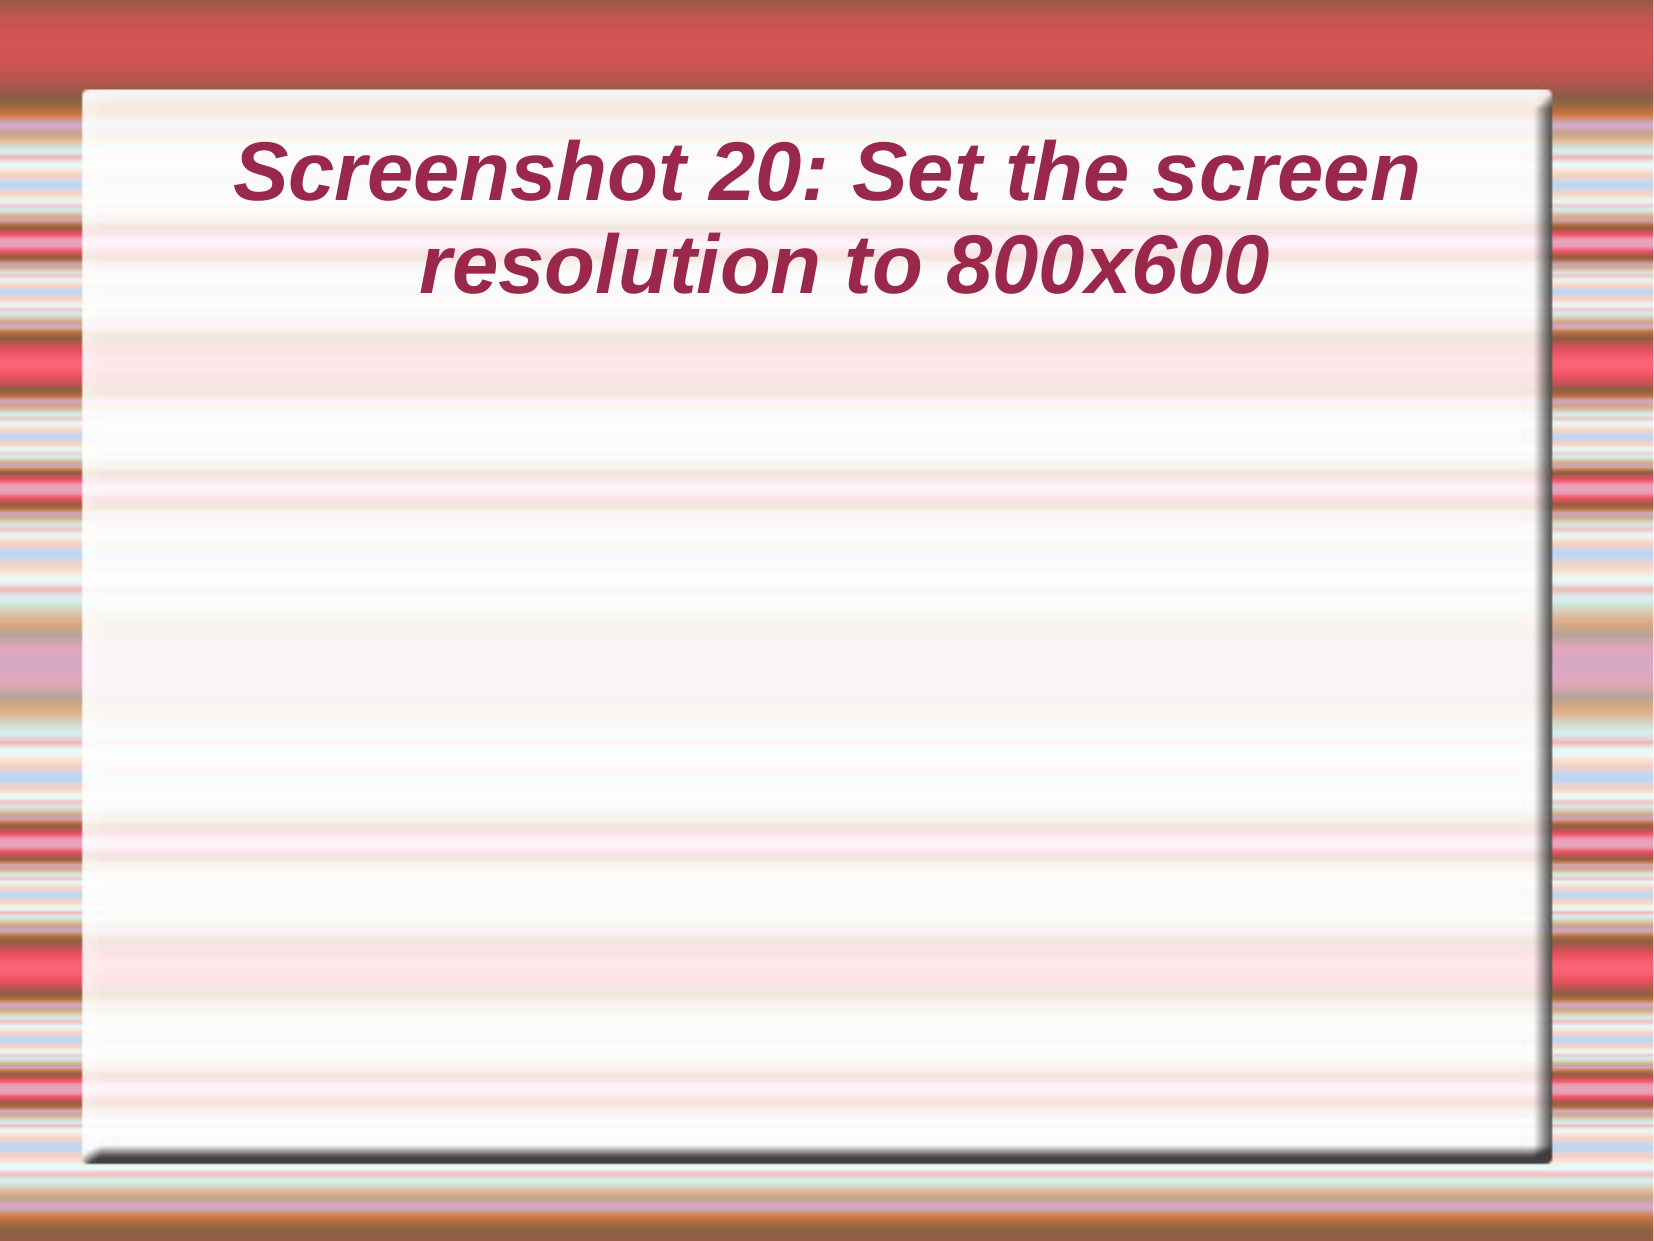

# Screenshot 20: Set the screen resolution to 800x600